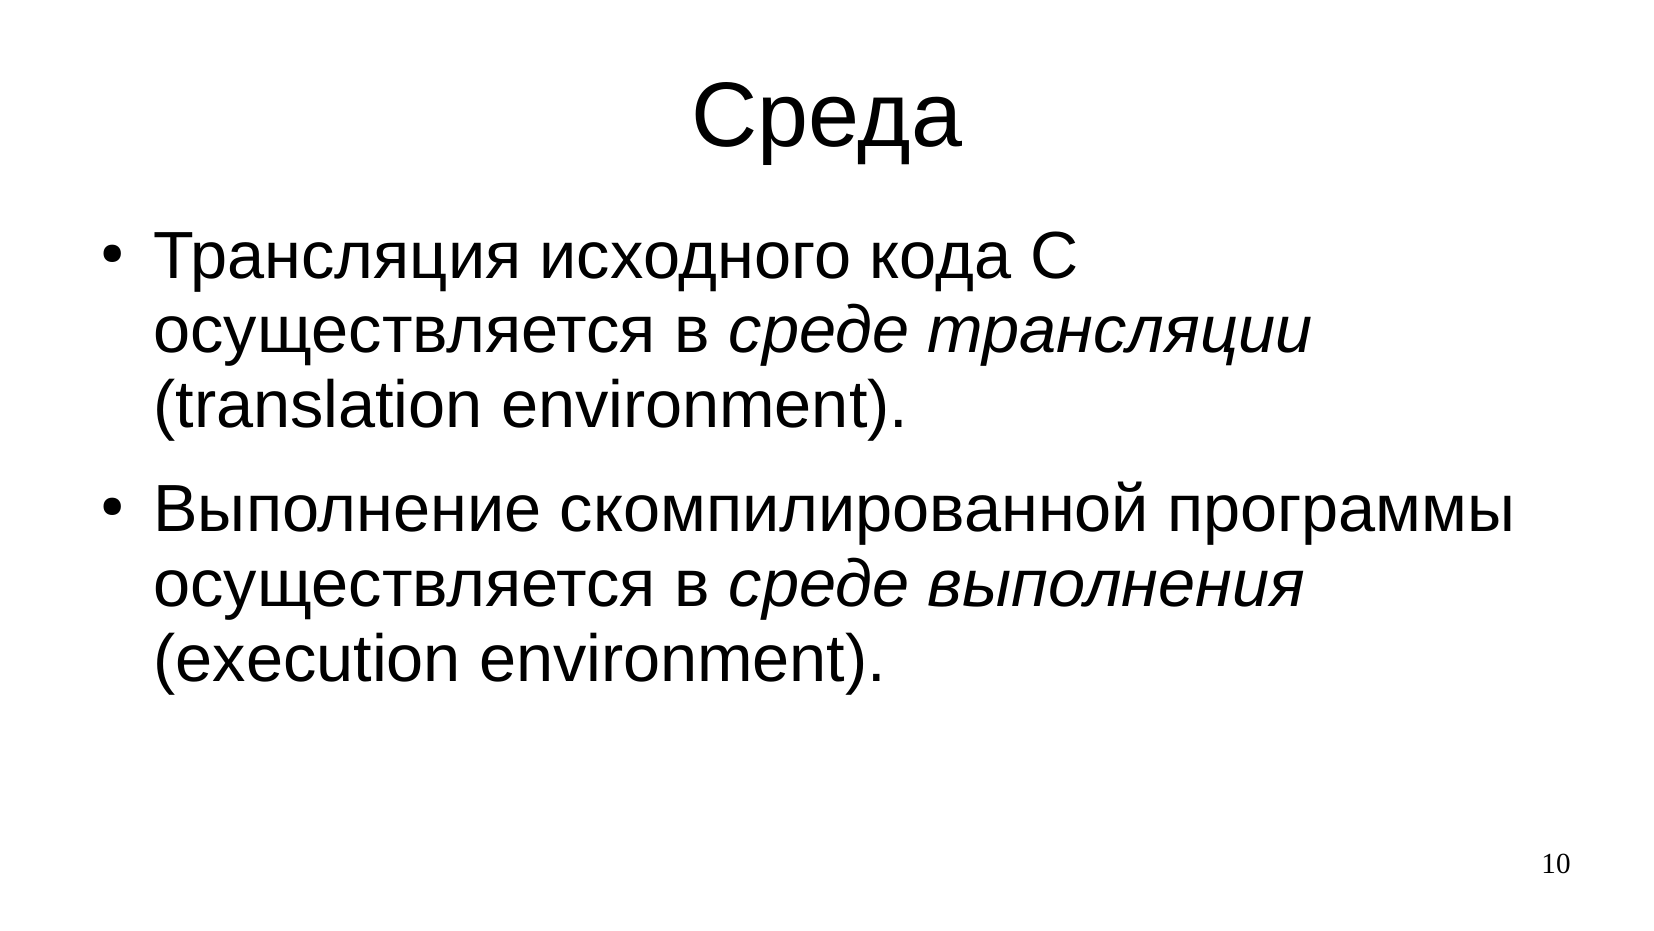

# Среда
Трансляция исходного кода C осуществляется в среде трансляции (translation environment).
Выполнение скомпилированной программы осуществляется в среде выполнения (execution environment).
10